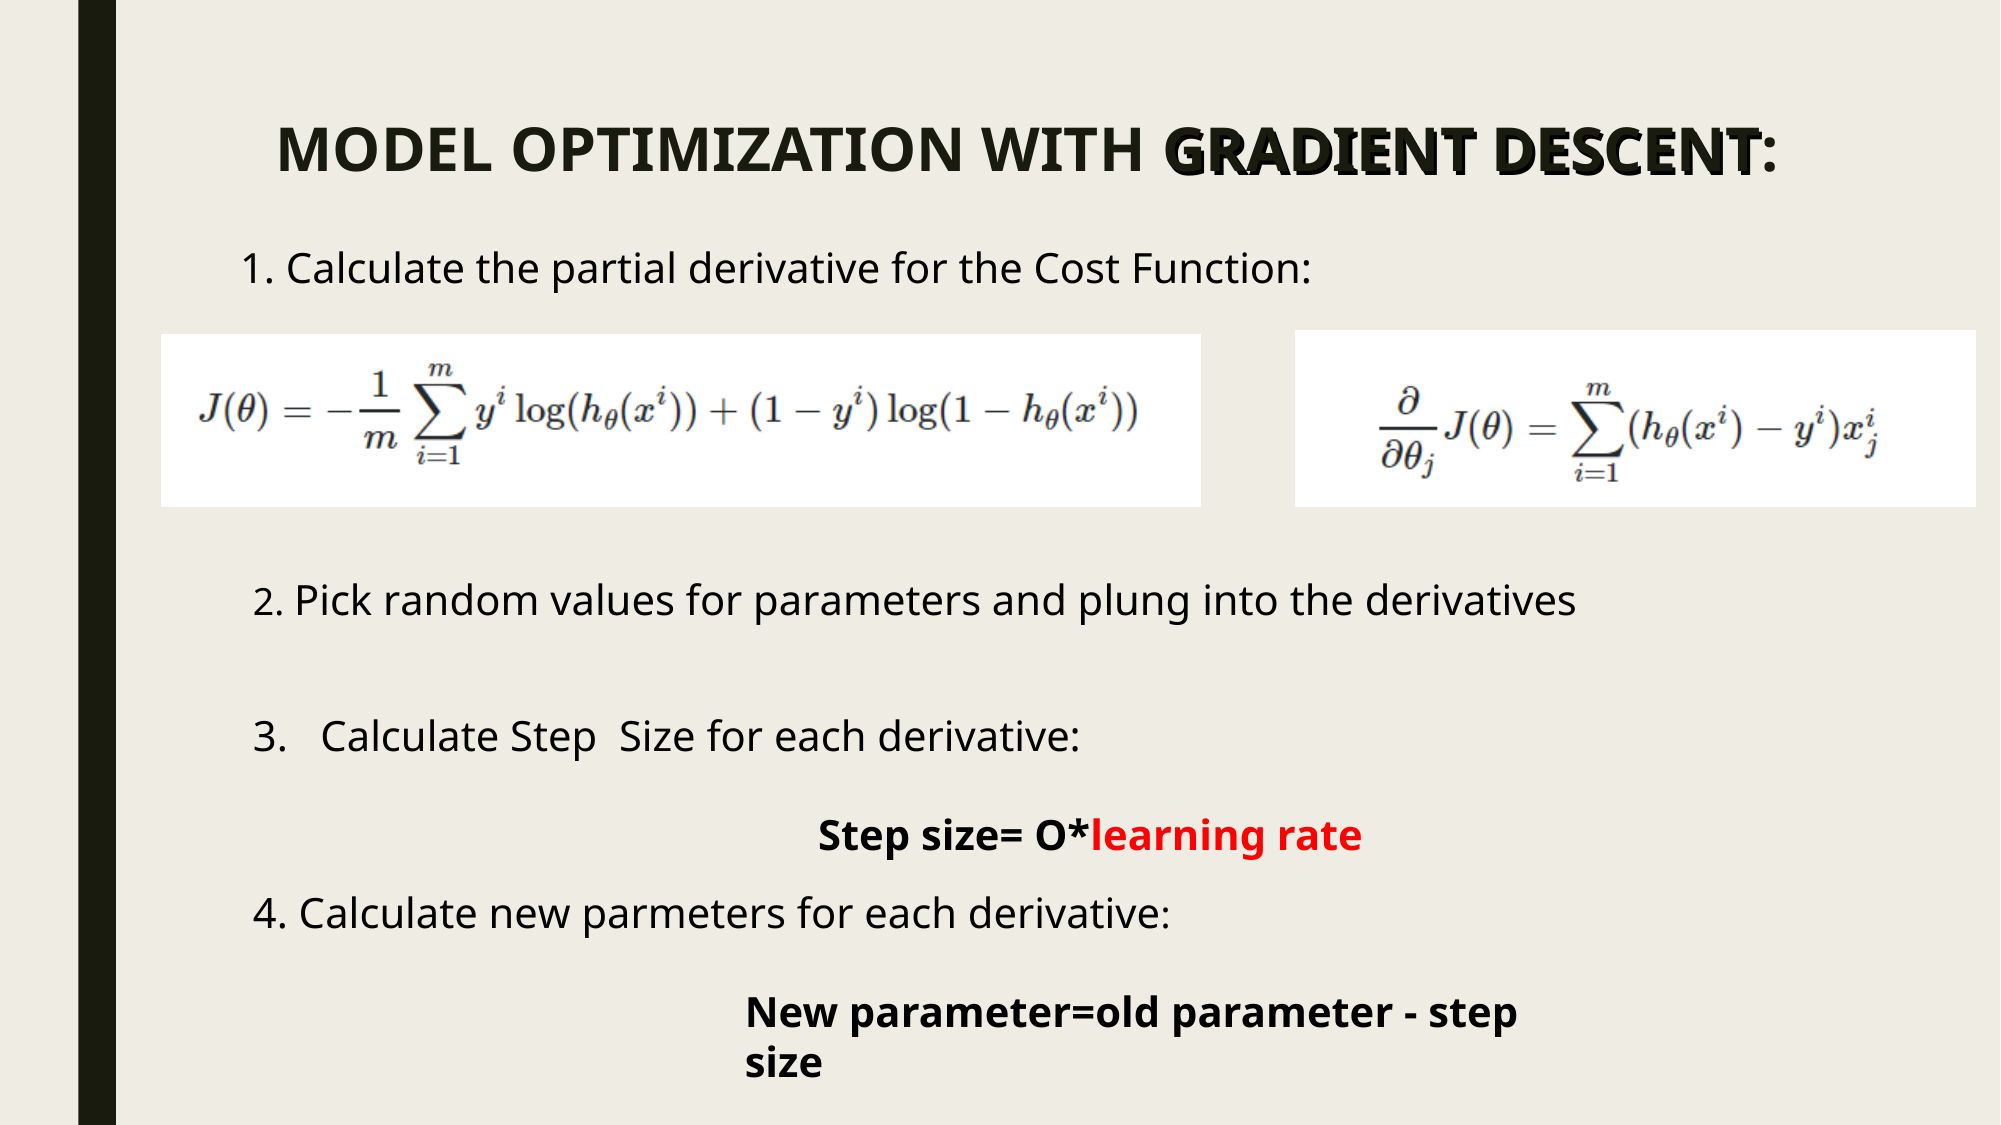

# MODEL OPTIMIZATION WITH GRADIENT DESCENT:
1. Calculate the partial derivative for the Cost Function:
2. Pick random values for parameters and plung into the derivatives
3. Calculate Step Size for each derivative:
Step size= O*learning rate
4. Calculate new parmeters for each derivative:
New parameter=old parameter - step size